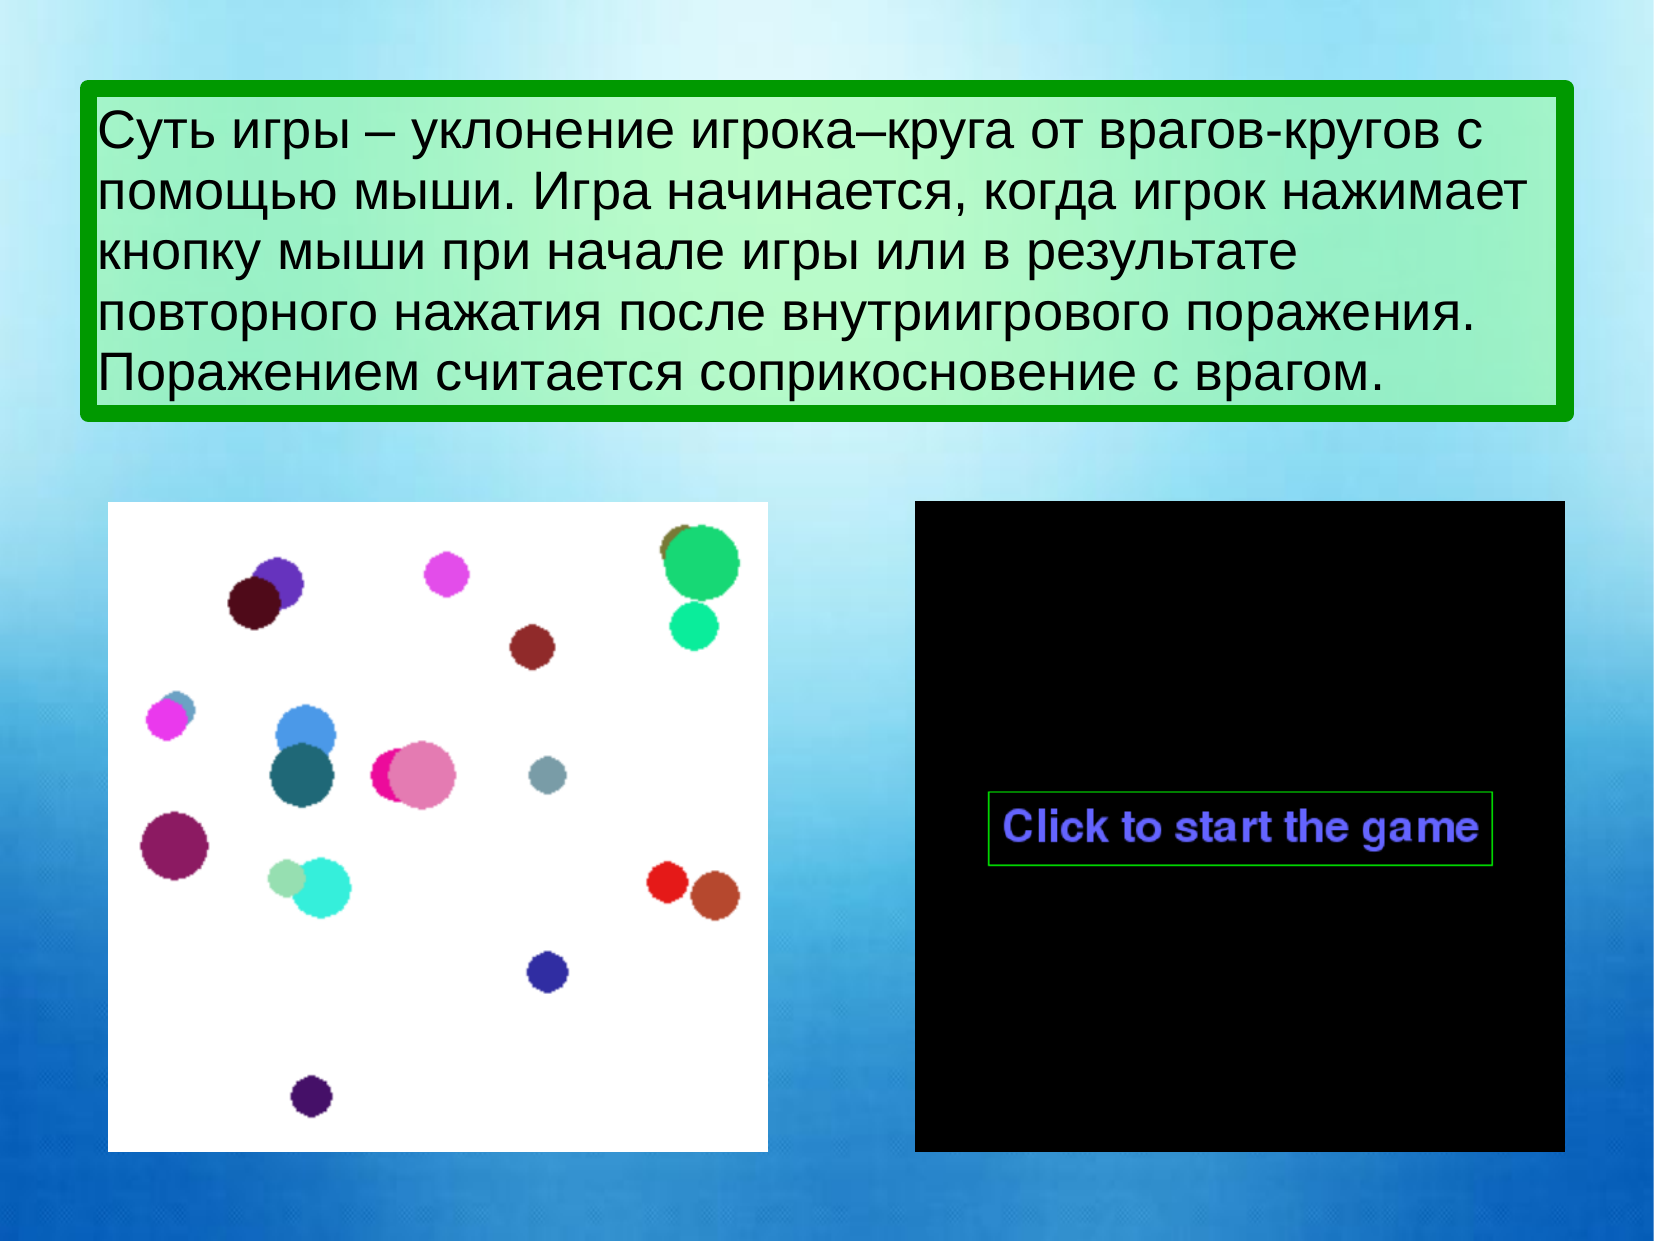

# Суть игры – уклонение игрока–круга от врагов-кругов с помощью мыши. Игра начинается, когда игрок нажимает кнопку мыши при начале игры или в результате повторного нажатия после внутриигрового поражения. Поражением считается соприкосновение с врагом.